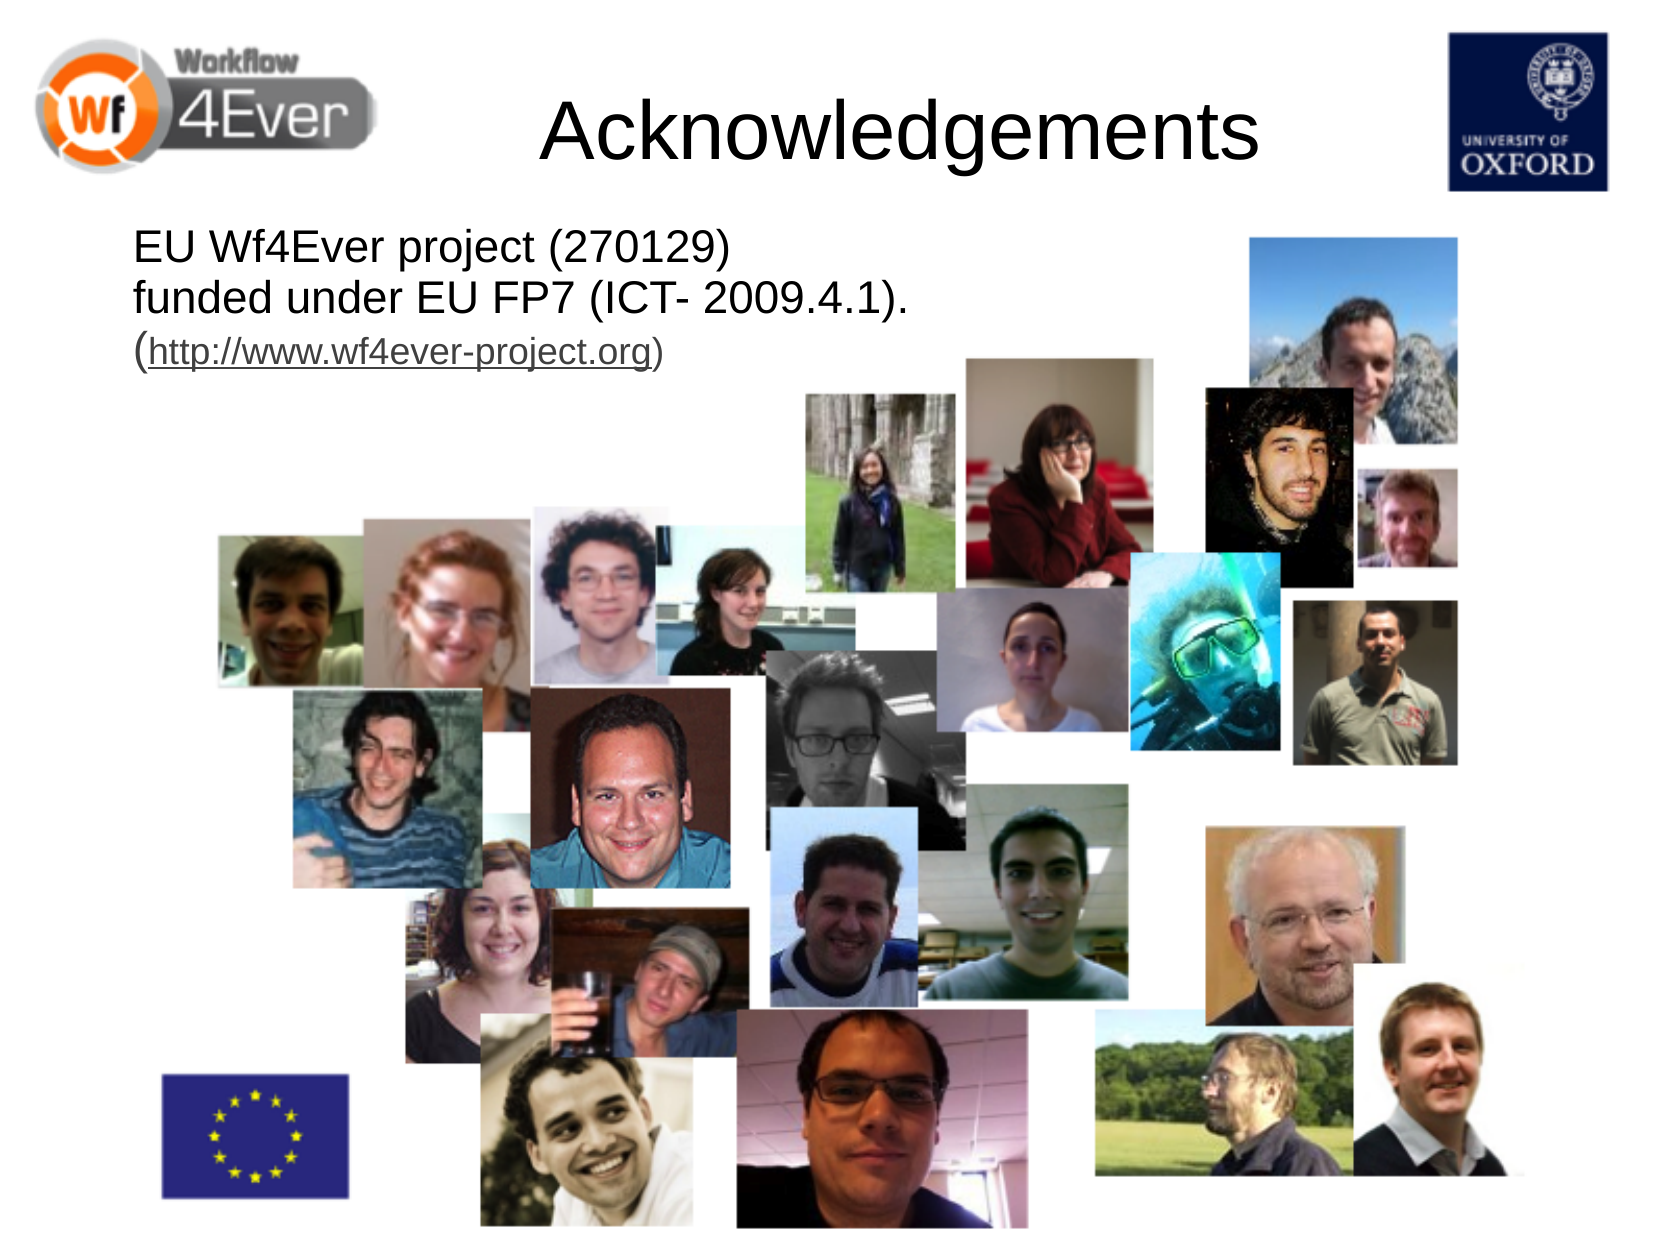

# Acknowledgements
EU Wf4Ever project (270129)
funded under EU FP7 (ICT- 2009.4.1).
(http://www.wf4ever-project.org)